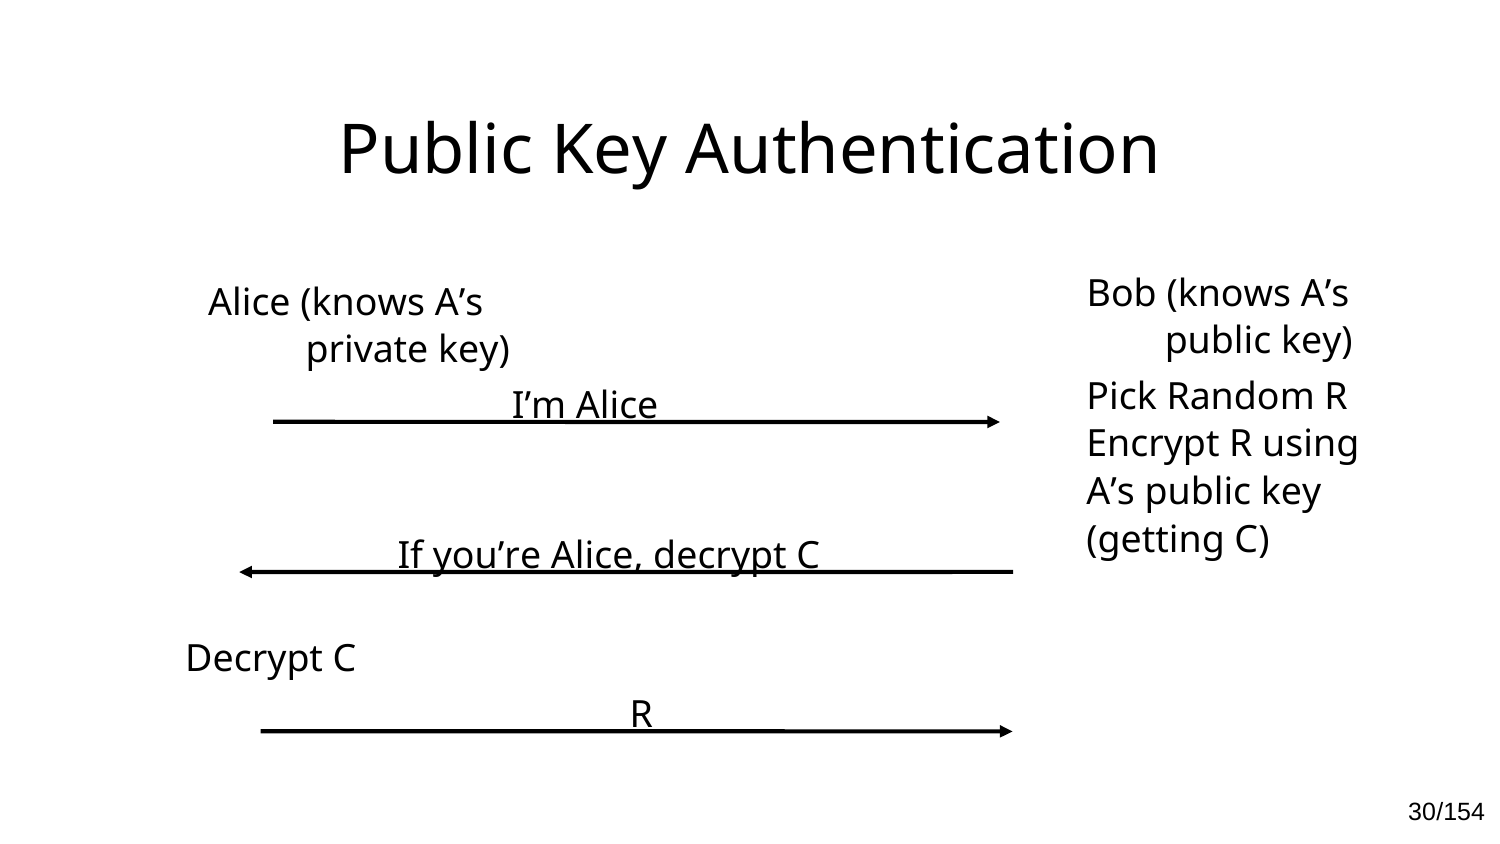

# Public Key Authentication
Bob (knows A’s
 public key)
Alice (knows A’s
 private key)
Pick Random R
Encrypt R using
A’s public key
(getting C)
I’m Alice
If you’re Alice, decrypt C
Decrypt C
R